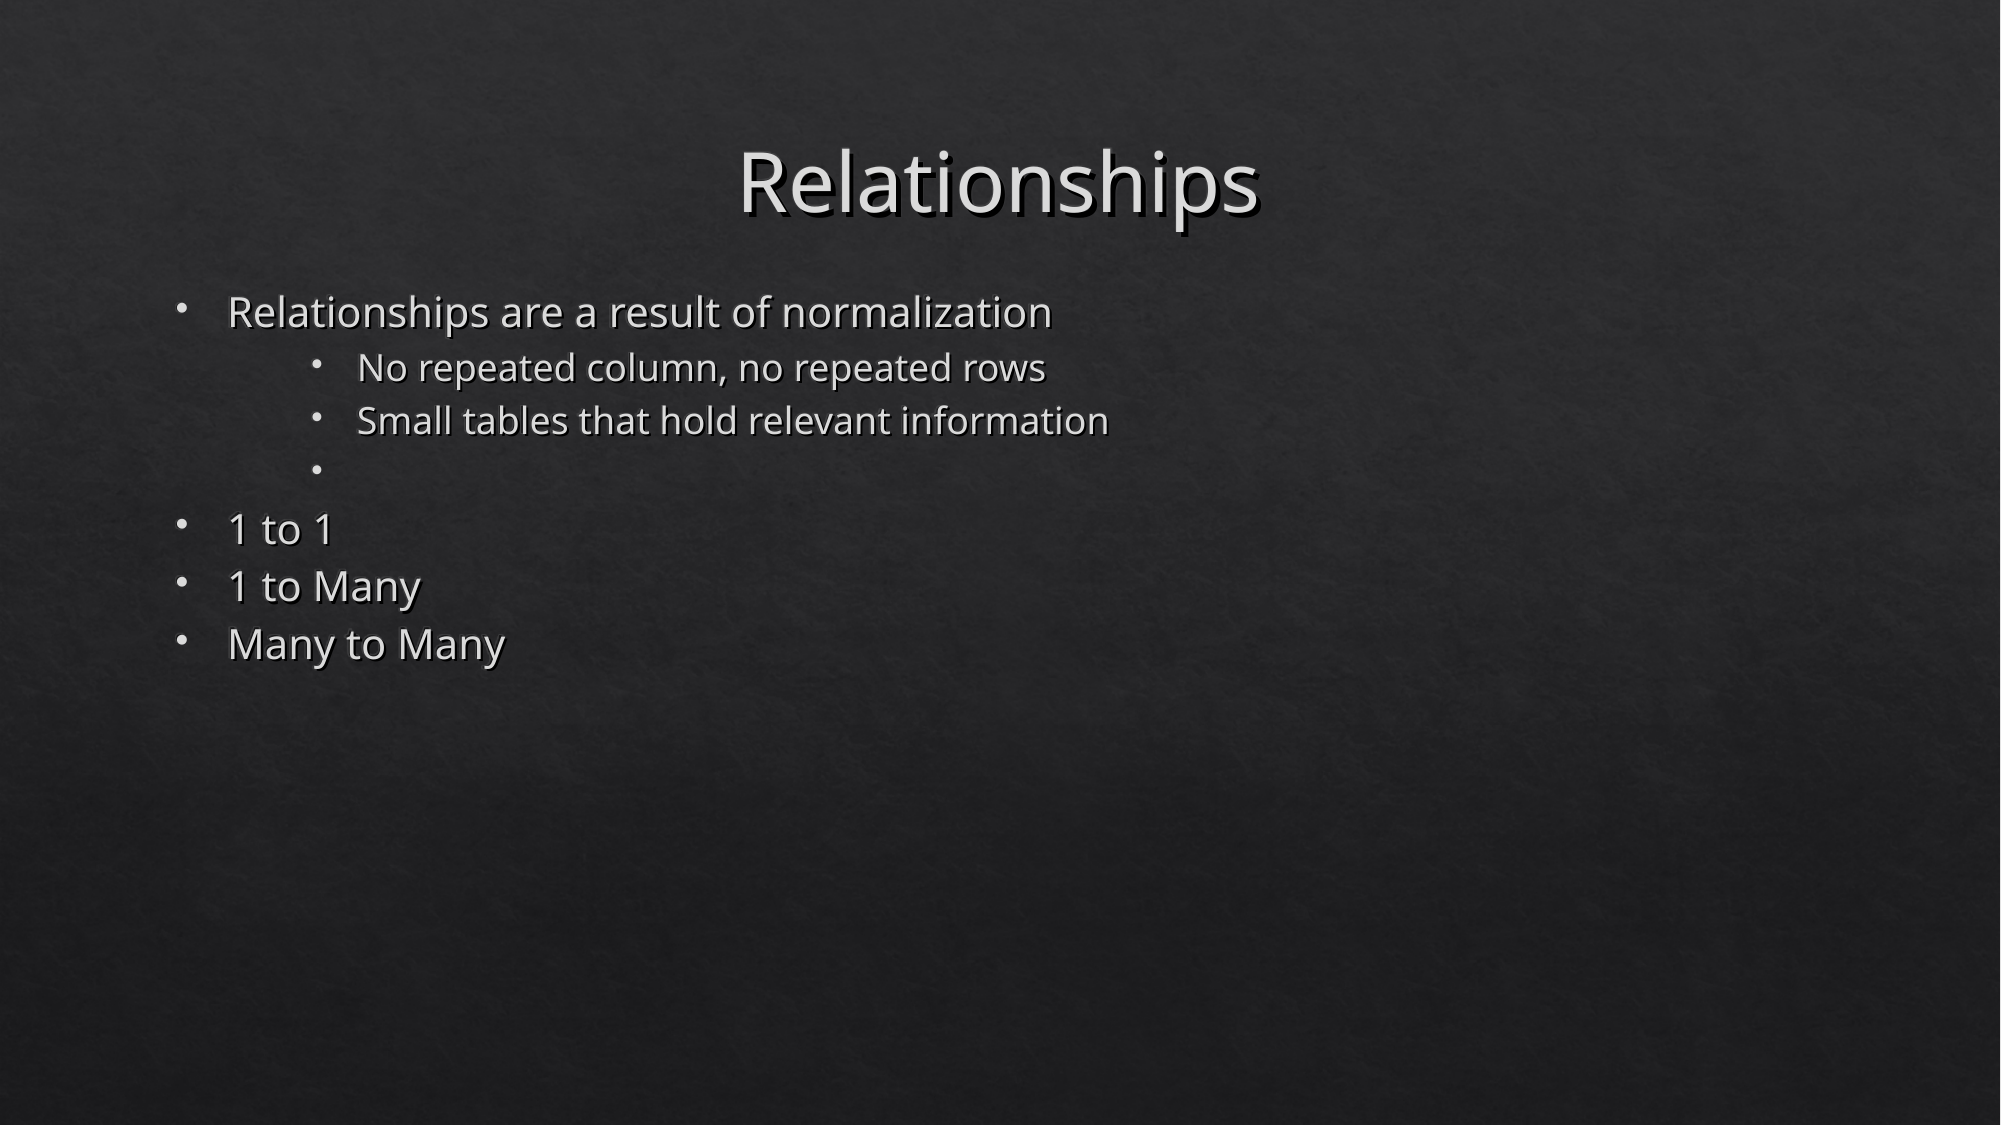

# Relationships
Relationships are a result of normalization
No repeated column, no repeated rows
Small tables that hold relevant information
1 to 1
1 to Many
Many to Many